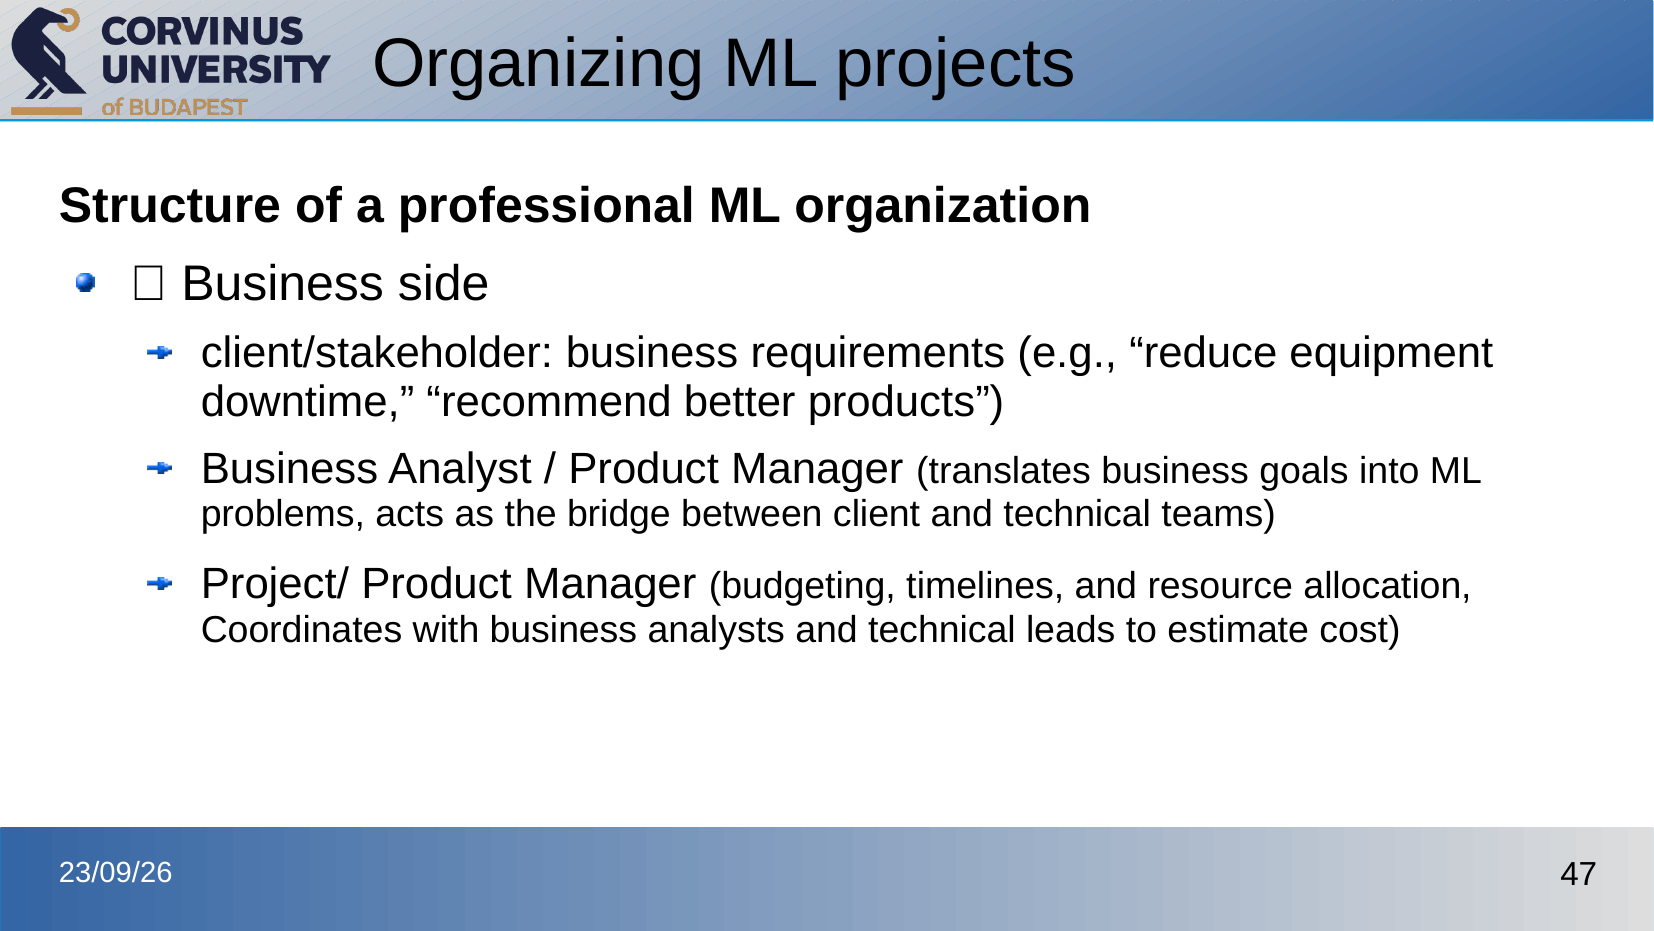

# Organizing ML projects
Structure of a professional ML organization
🌐 Business side
client/stakeholder: business requirements (e.g., “reduce equipment downtime,” “recommend better products”)
Business Analyst / Product Manager (translates business goals into ML problems, acts as the bridge between client and technical teams)
Project/ Product Manager (budgeting, timelines, and resource allocation, Coordinates with business analysts and technical leads to estimate cost)